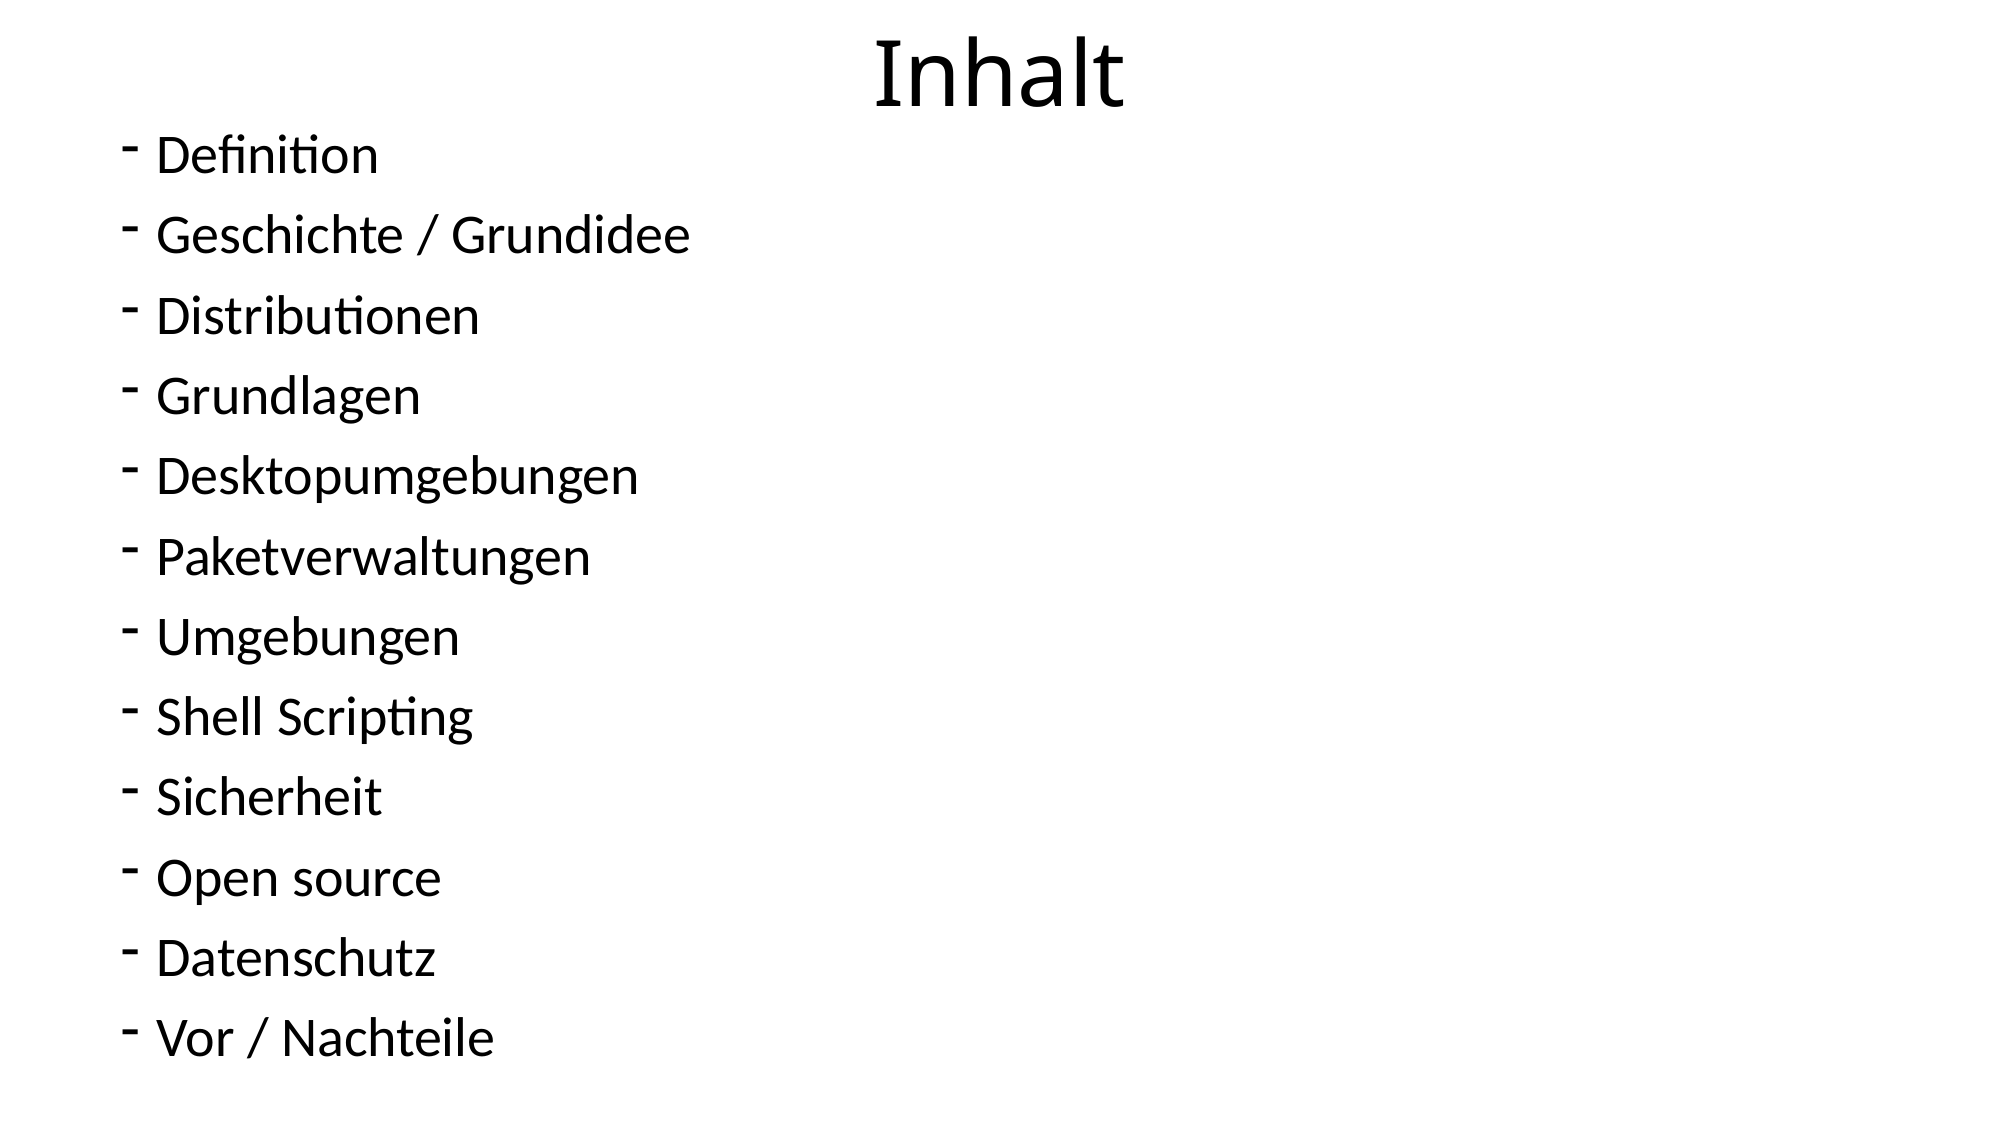

# Inhalt
Definition
Geschichte / Grundidee
Distributionen
Grundlagen
Desktopumgebungen
Paketverwaltungen
Umgebungen
Shell Scripting
Sicherheit
Open source
Datenschutz
Vor / Nachteile